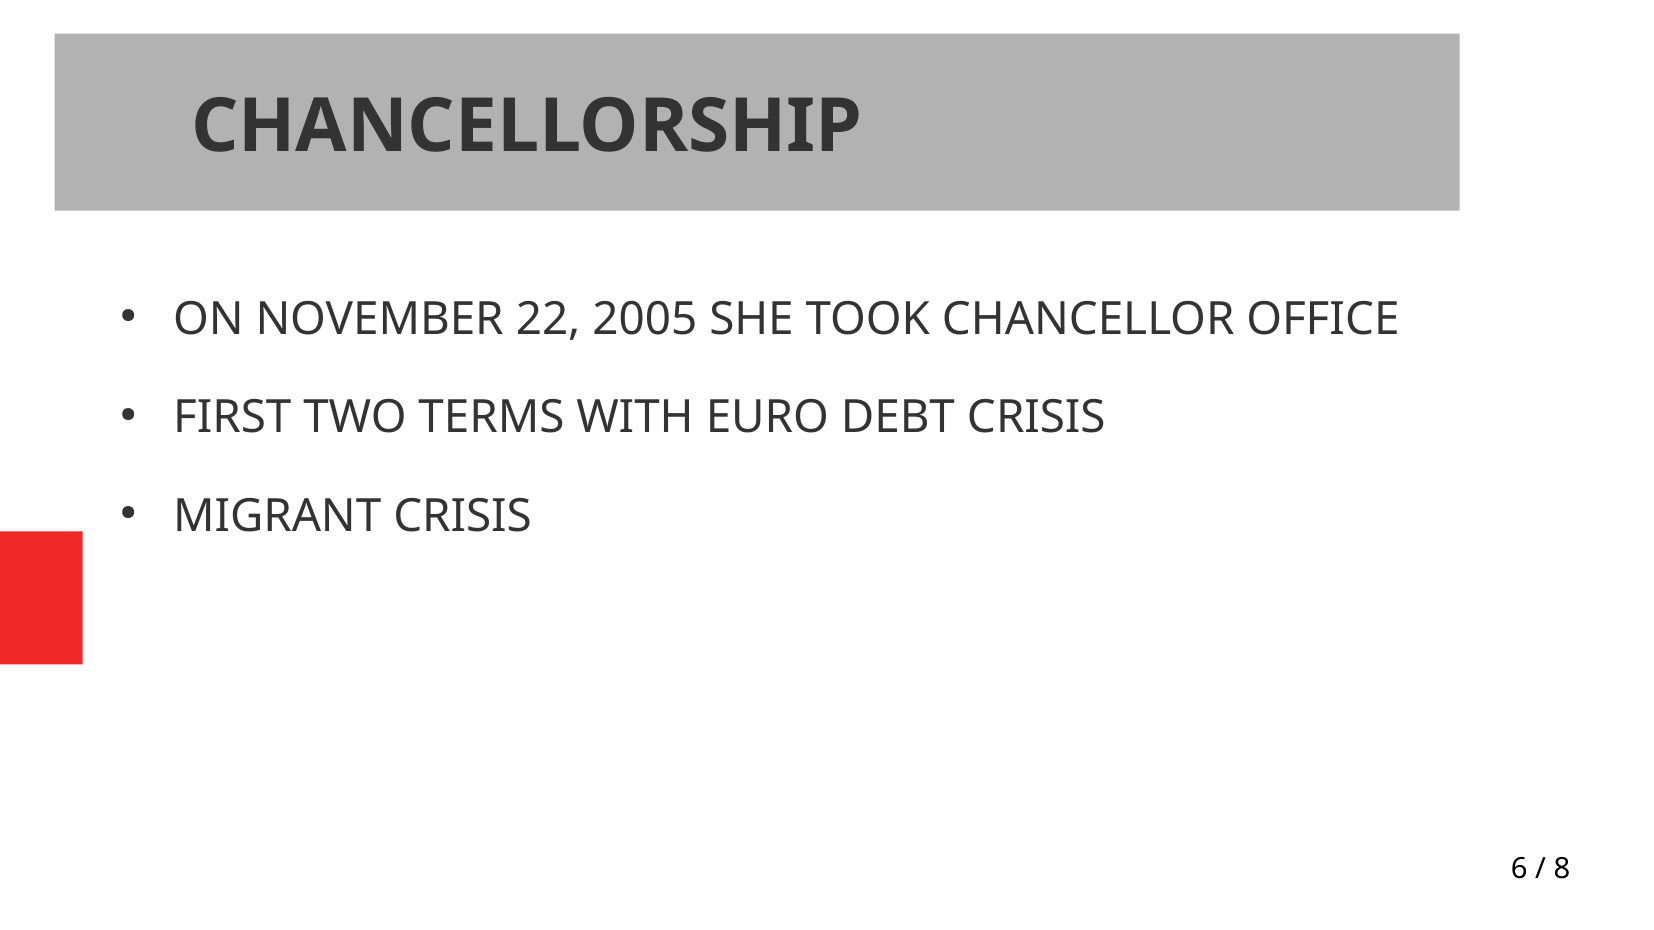

# CHANCELLORSHIP
ON NOVEMBER 22, 2005 SHE TOOK CHANCELLOR OFFICE
FIRST TWO TERMS WITH EURO DEBT CRISIS
MIGRANT CRISIS
6